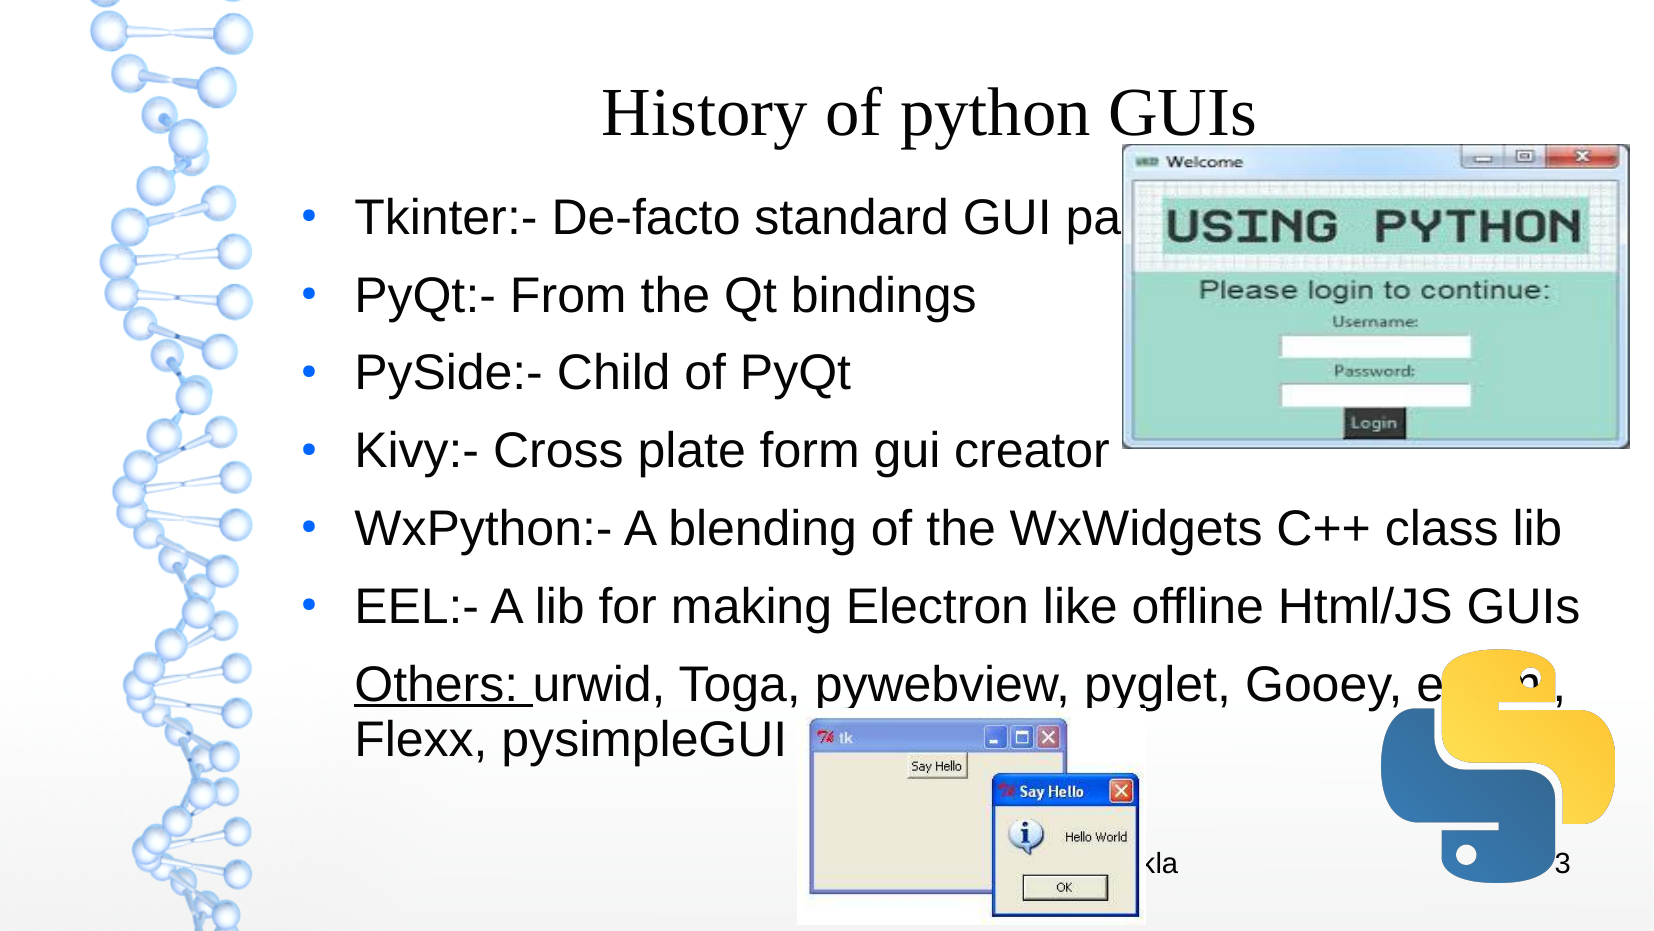

# History of python GUIs
Tkinter:- De-facto standard GUI package
PyQt:- From the Qt bindings
PySide:- Child of PyQt
Kivy:- Cross plate form gui creator
WxPython:- A blending of the WxWidgets C++ class lib
EEL:- A lib for making Electron like offline Html/JS GUIs
Others: urwid, Toga, pywebview, pyglet, Gooey, enaml, Flexx, pysimpleGUI
3